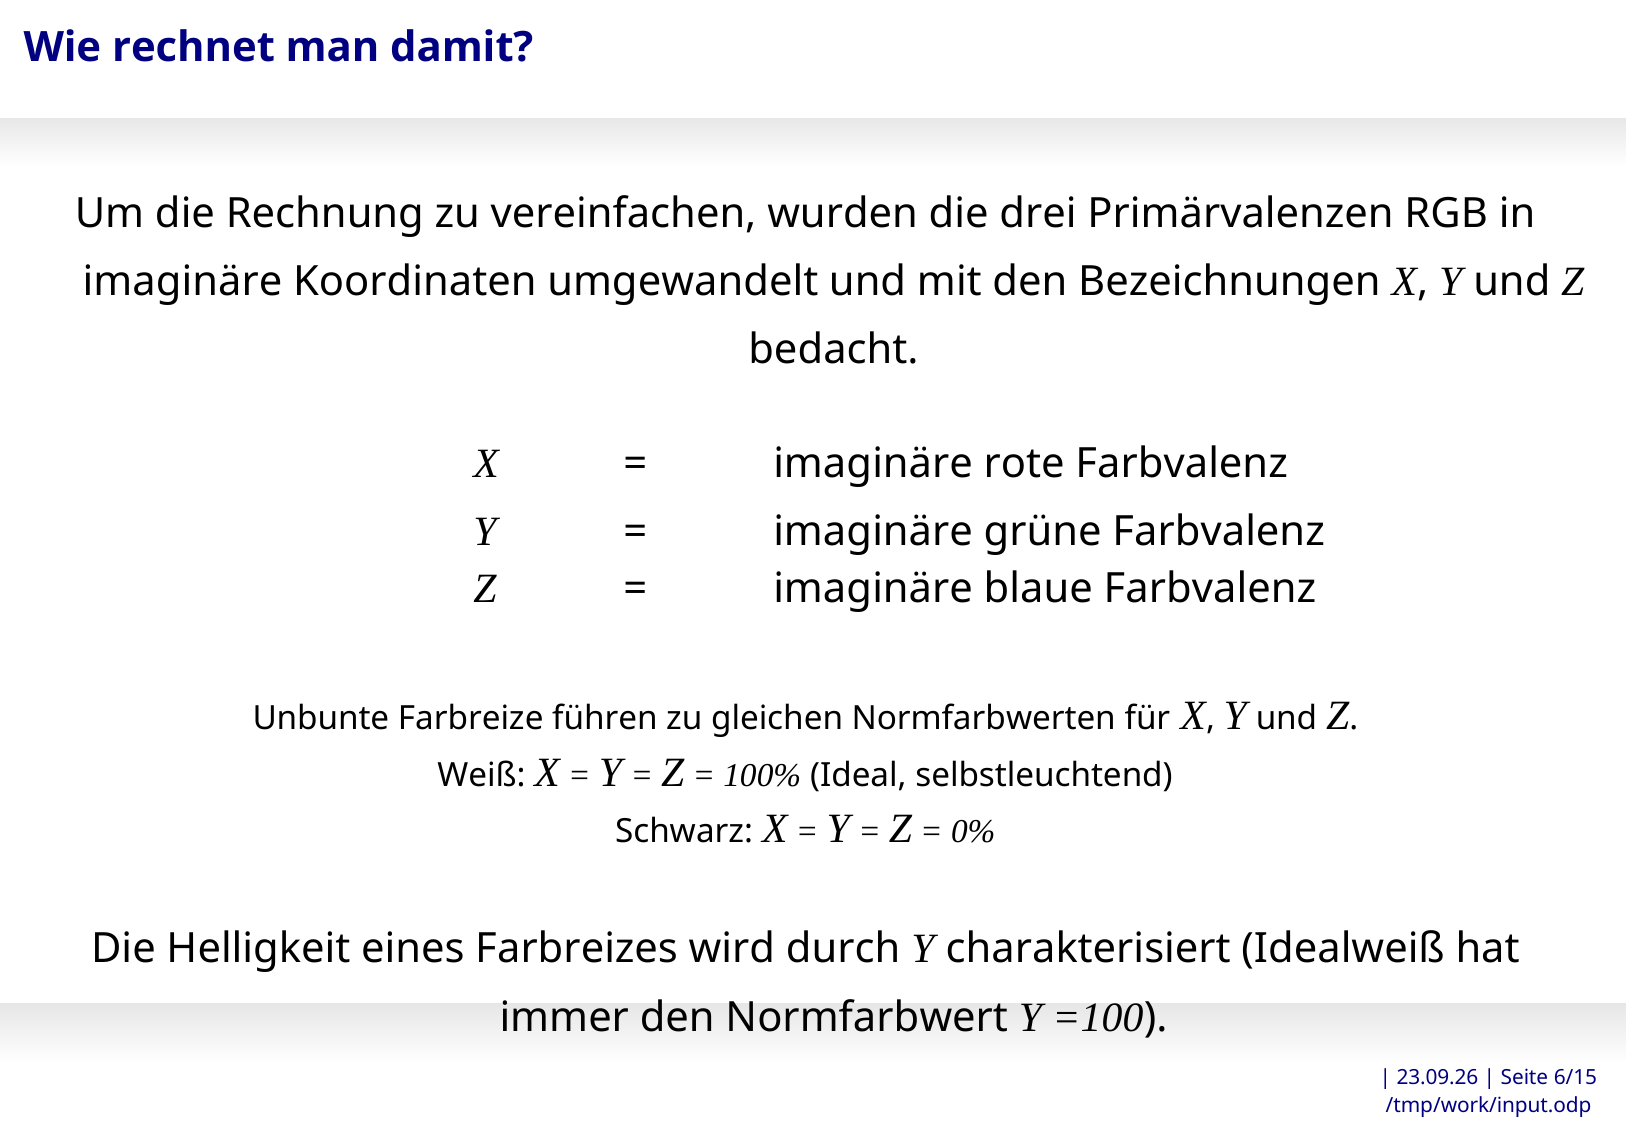

# Wie rechnet man damit?
Um die Rechnung zu vereinfachen, wurden die drei Primärvalenzen RGB in imaginäre Koordinaten umgewandelt und mit den Bezeichnungen X, Y und Z bedacht.
				X	=	imaginäre rote Farbvalenz
				Y	=	imaginäre grüne Farbvalenz
				Z 	=	imaginäre blaue Farbvalenz
Unbunte Farbreize führen zu gleichen Normfarbwerten für X, Y und Z.
Weiß: X = Y = Z = 100% (Ideal, selbstleuchtend)
Schwarz: X = Y = Z = 0%
Die Helligkeit eines Farbreizes wird durch Y charakterisiert (Idealweiß hat immer den Normfarbwert Y =100).